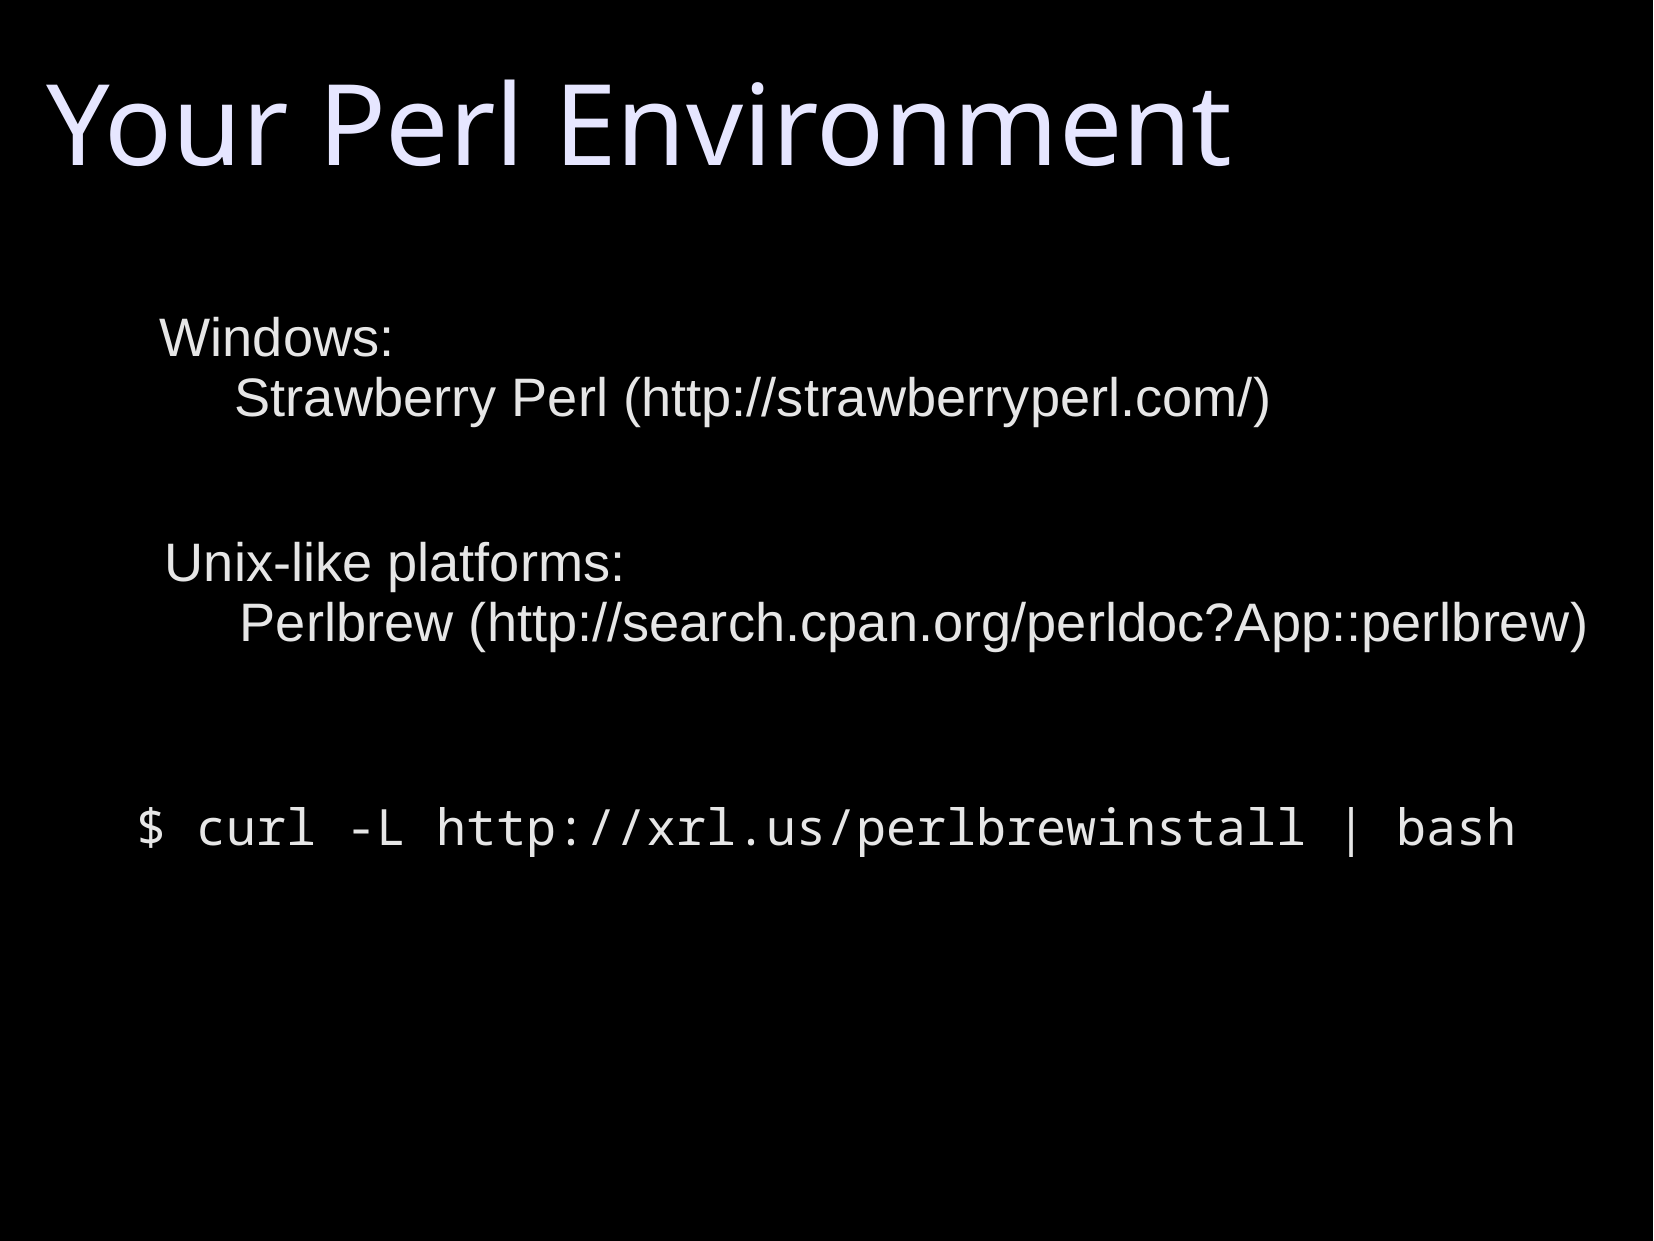

Your Perl Environment
Windows:
	Strawberry Perl (http://strawberryperl.com/)
Unix-like platforms:
	Perlbrew (http://search.cpan.org/perldoc?App::perlbrew)
$ curl -L http://xrl.us/perlbrewinstall | bash